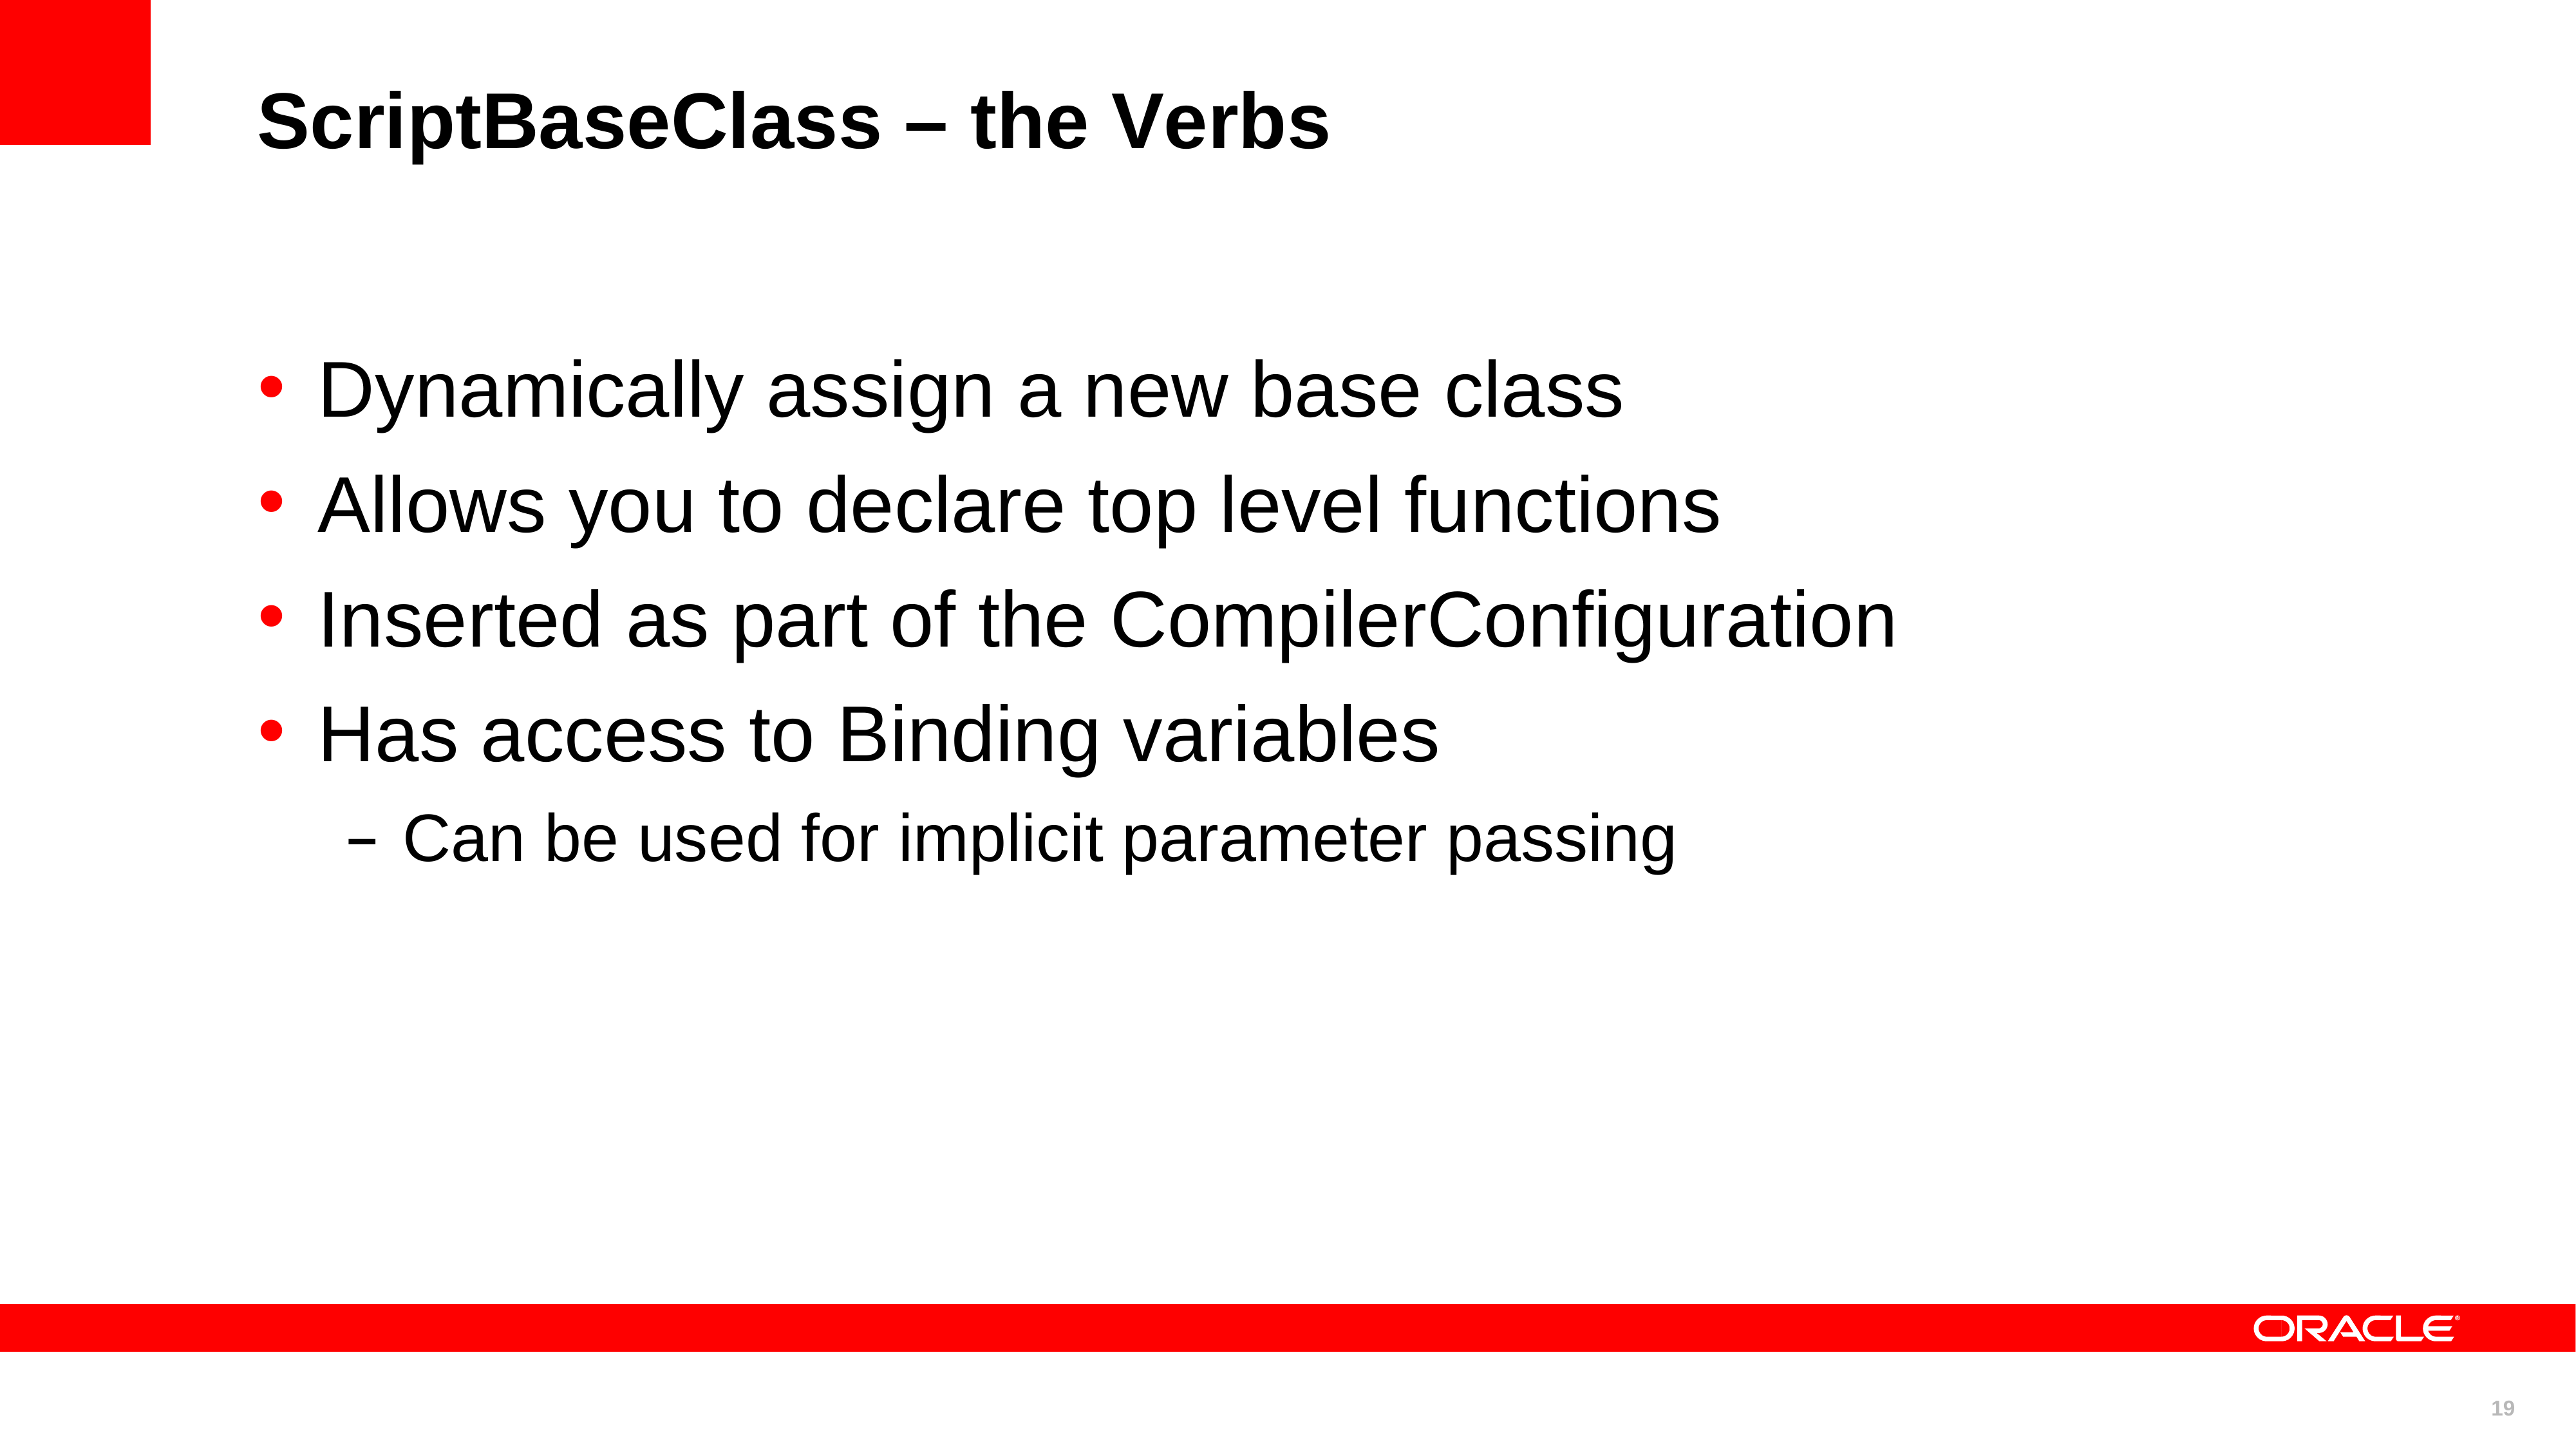

# ScriptBaseClass – the Verbs
Dynamically assign a new base class
Allows you to declare top level functions
Inserted as part of the CompilerConfiguration
Has access to Binding variables
Can be used for implicit parameter passing